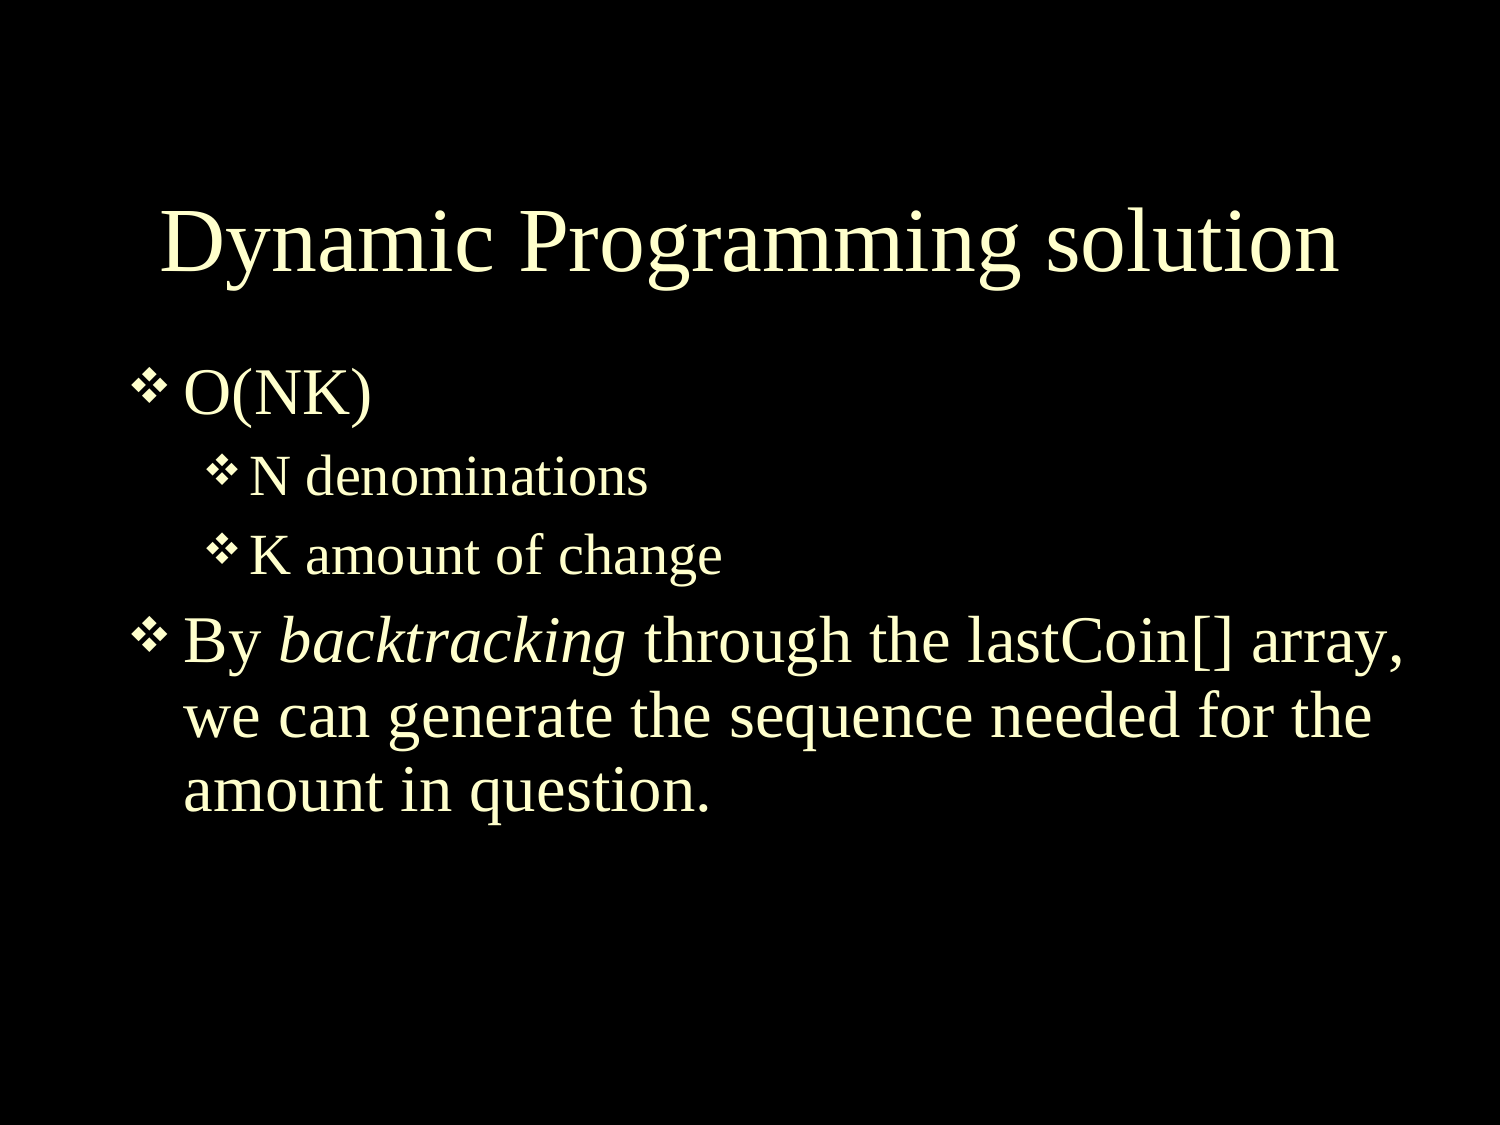

# Dynamic Programming solution
O(NK)
N denominations
K amount of change
By backtracking through the lastCoin[] array, we can generate the sequence needed for the amount in question.